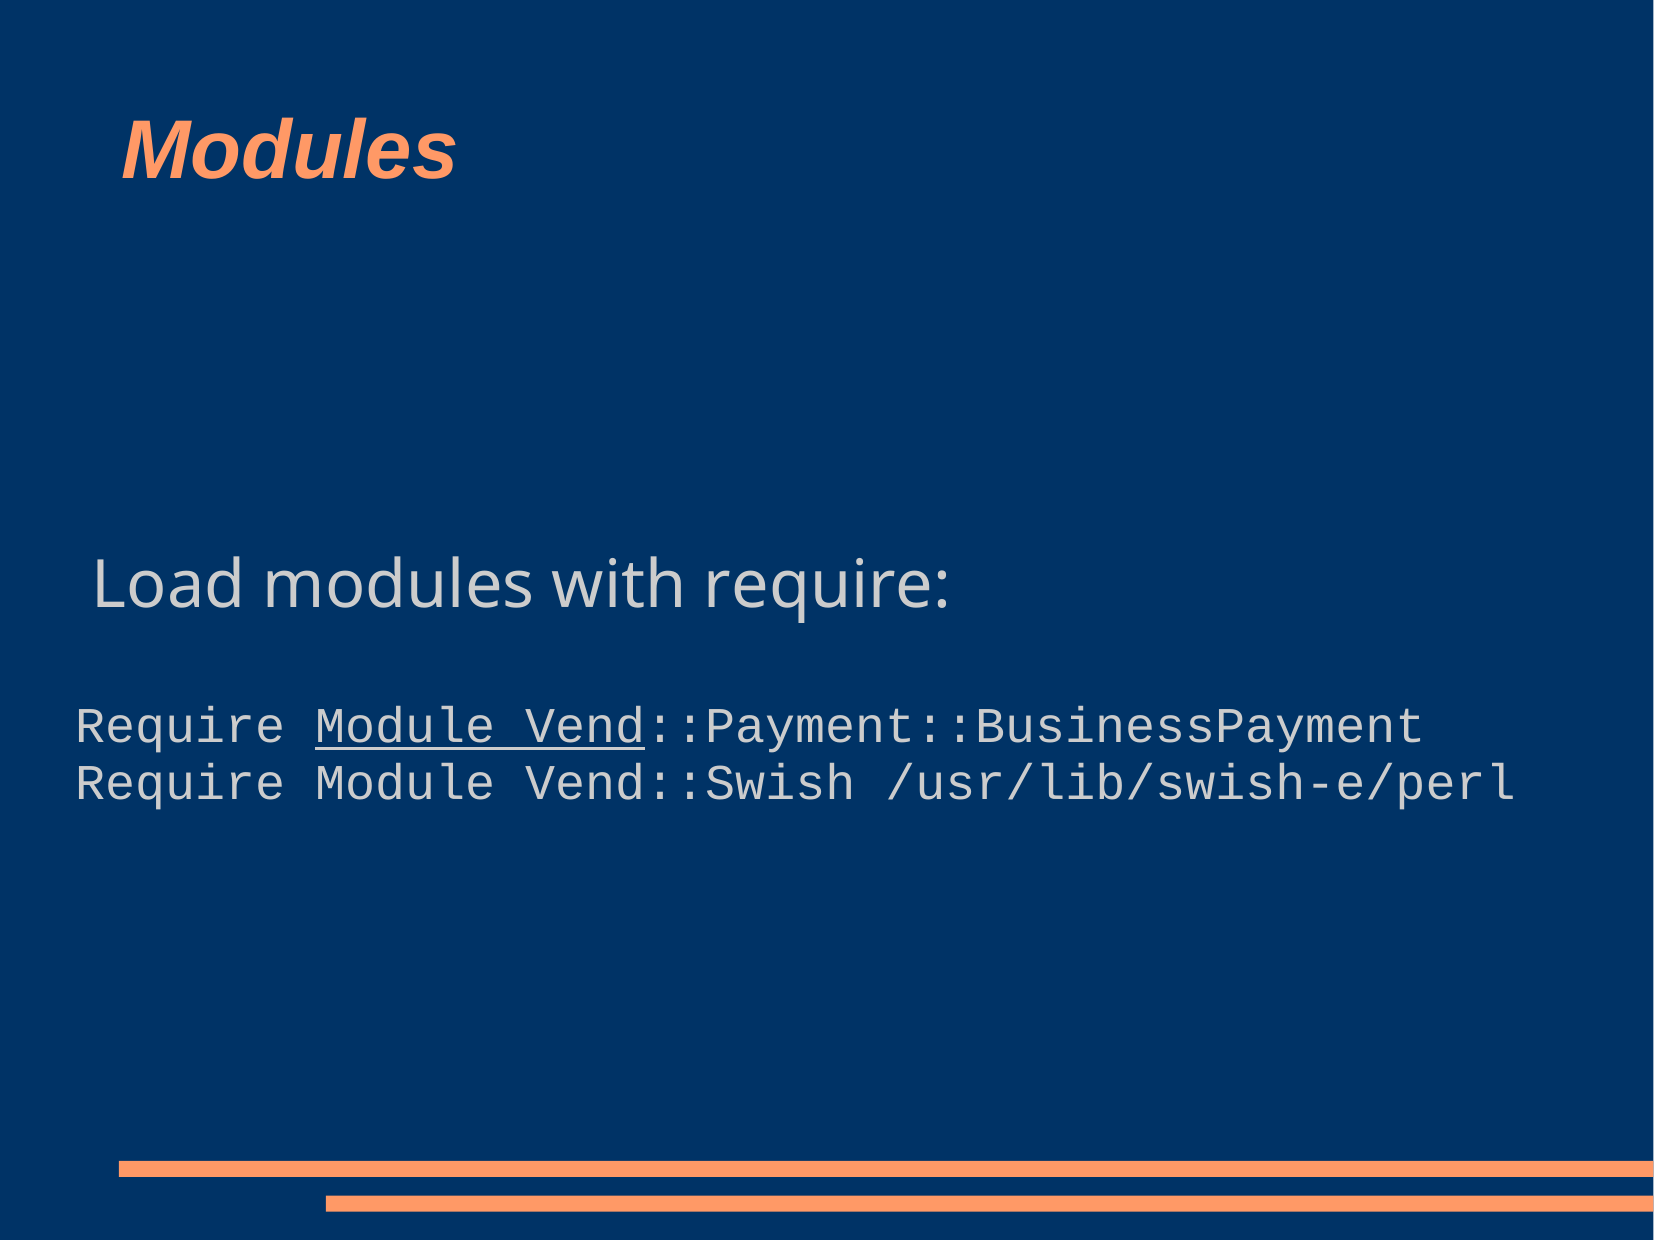

# Modules
 Load modules with require:
Require Module Vend::Payment::BusinessPayment
Require Module Vend::Swish /usr/lib/swish-e/perl